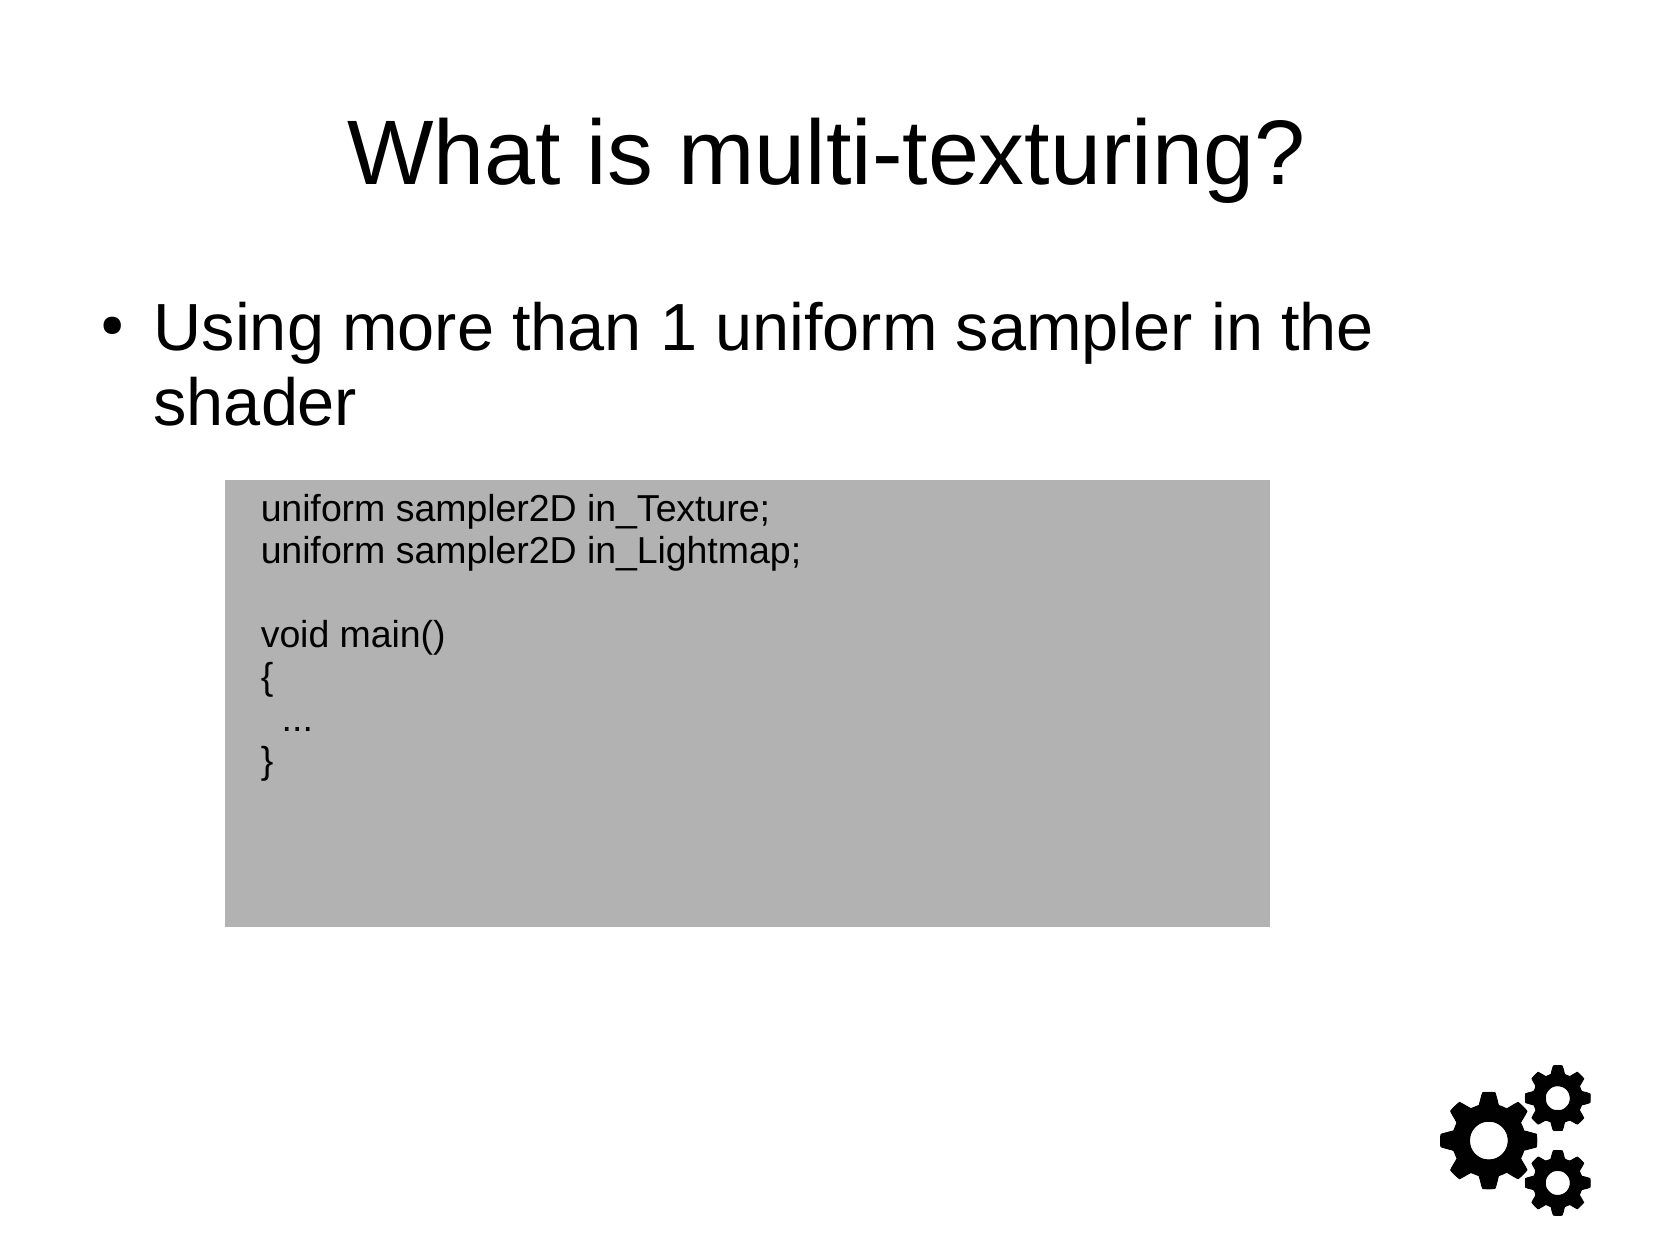

# What is multi-texturing?
Using more than 1 uniform sampler in the shader
 uniform sampler2D in_Texture;
 uniform sampler2D in_Lightmap;
 void main()
 {
 ...
 }